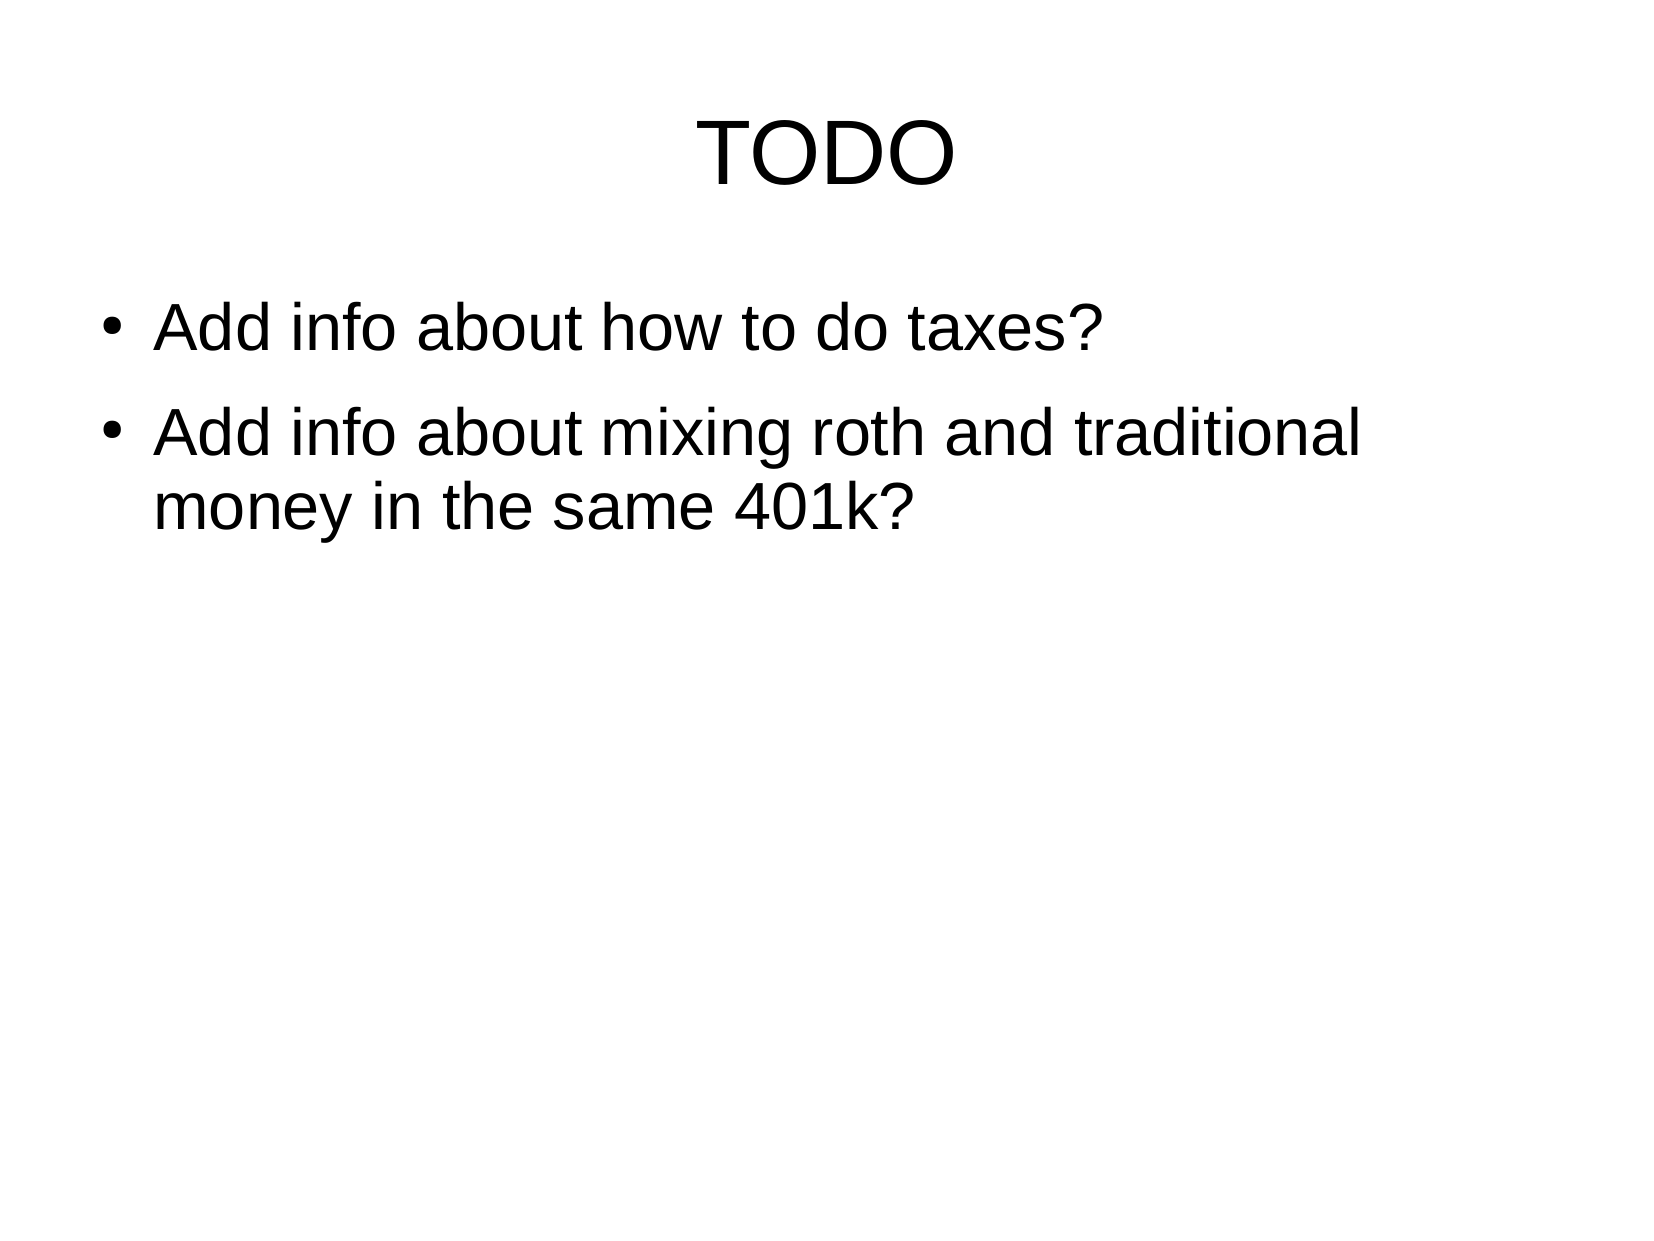

# TODO
Add info about how to do taxes?
Add info about mixing roth and traditional money in the same 401k?